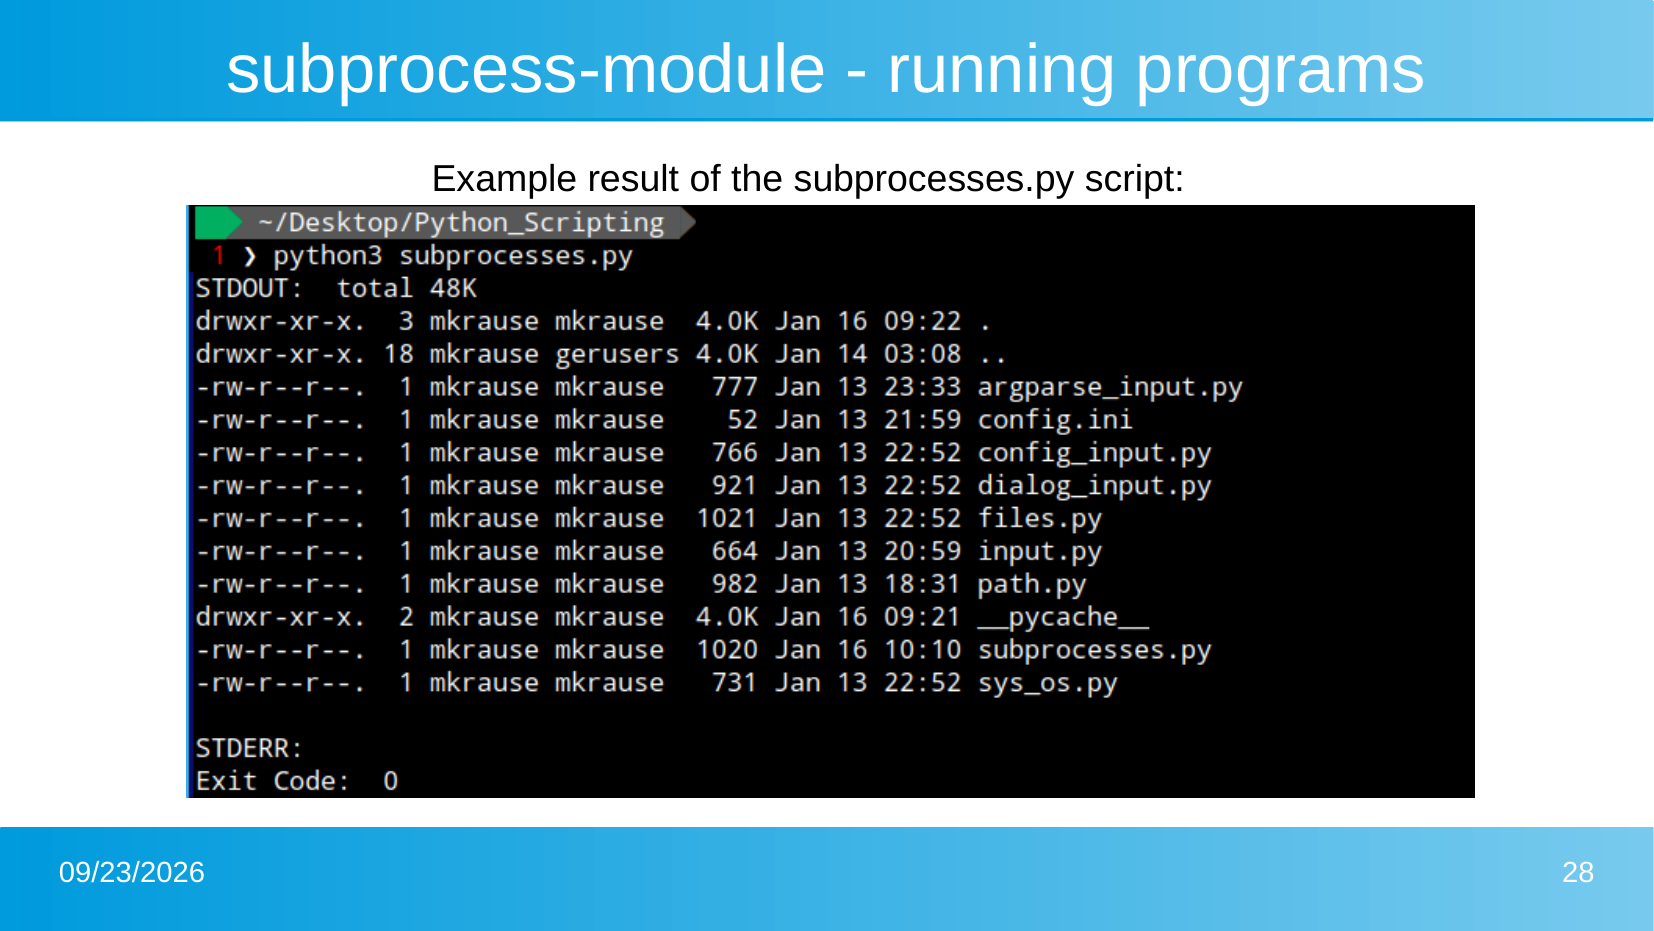

# subprocess-module - running programs
Example result of the subprocesses.py script:
28